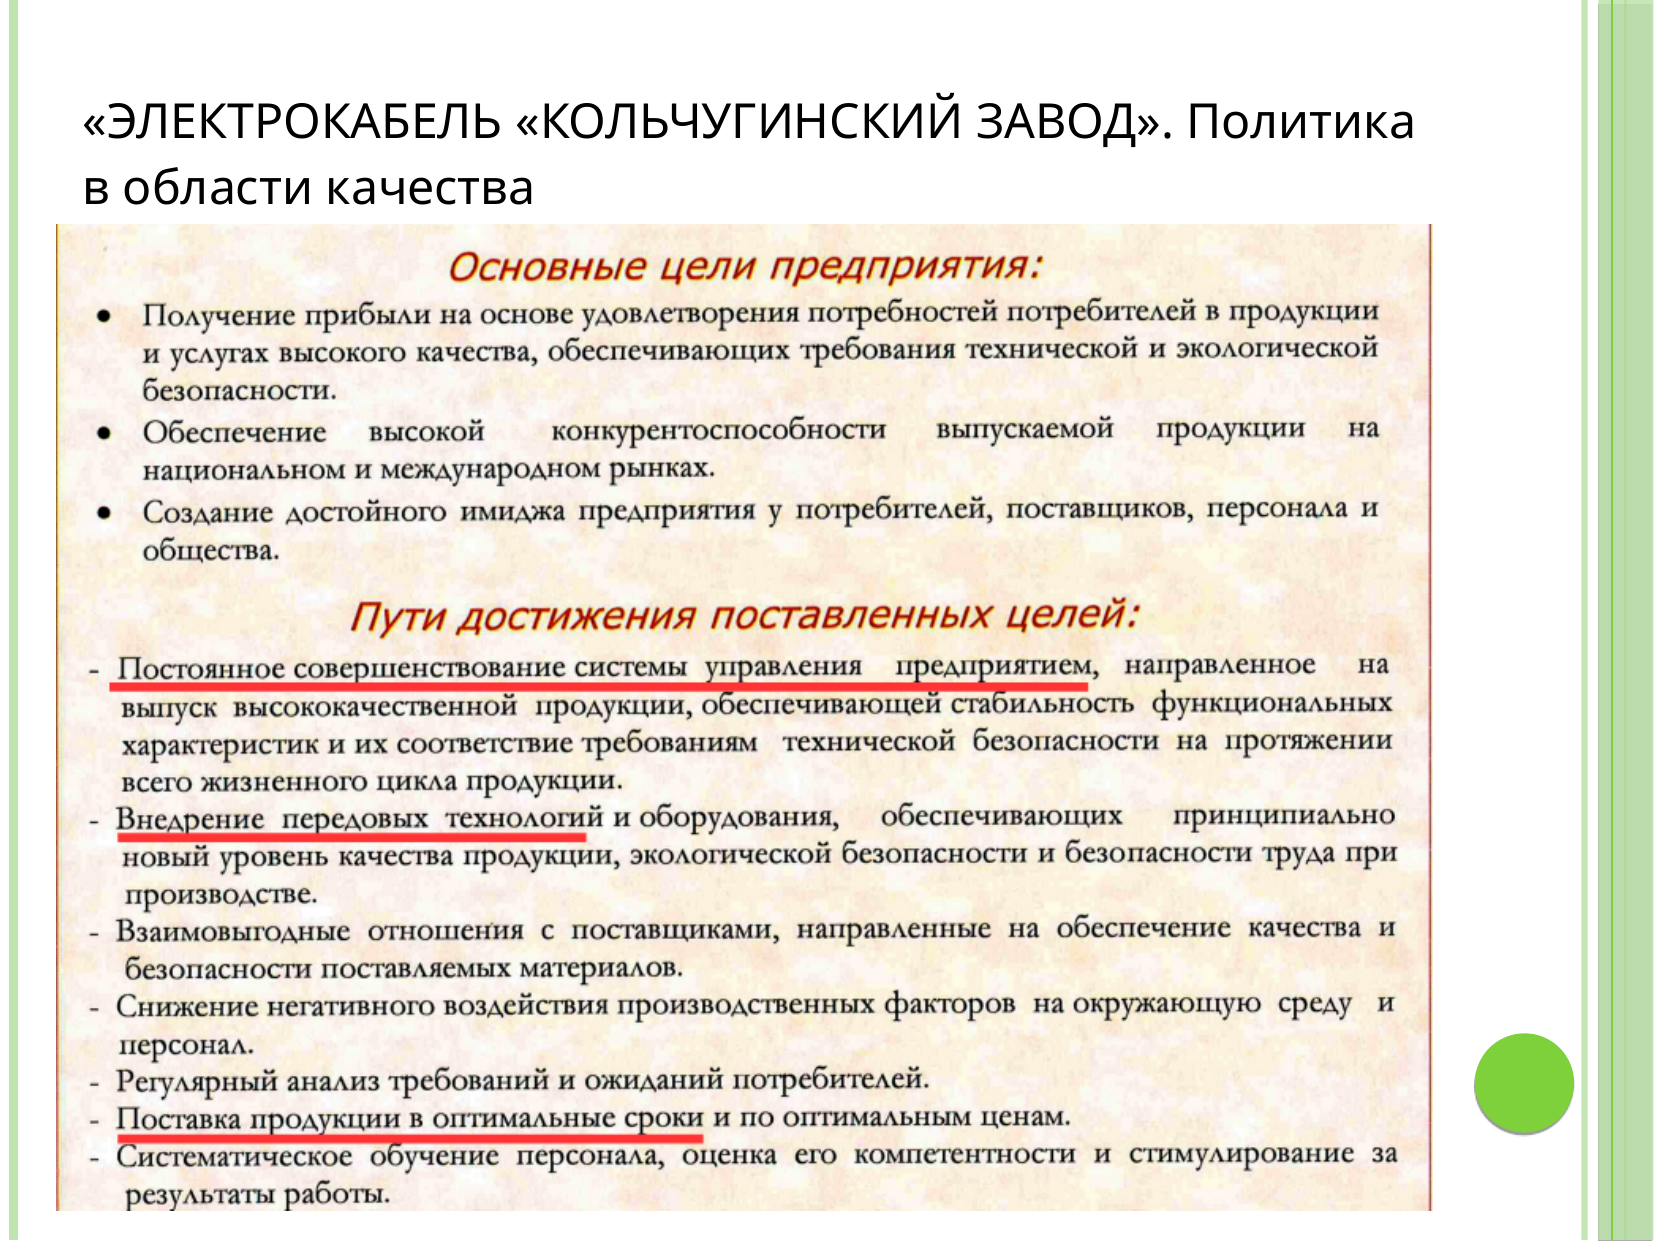

# «ЭЛЕКТРОКАБЕЛЬ «КОЛЬЧУГИНСКИЙ ЗАВОД». Политика в области качества